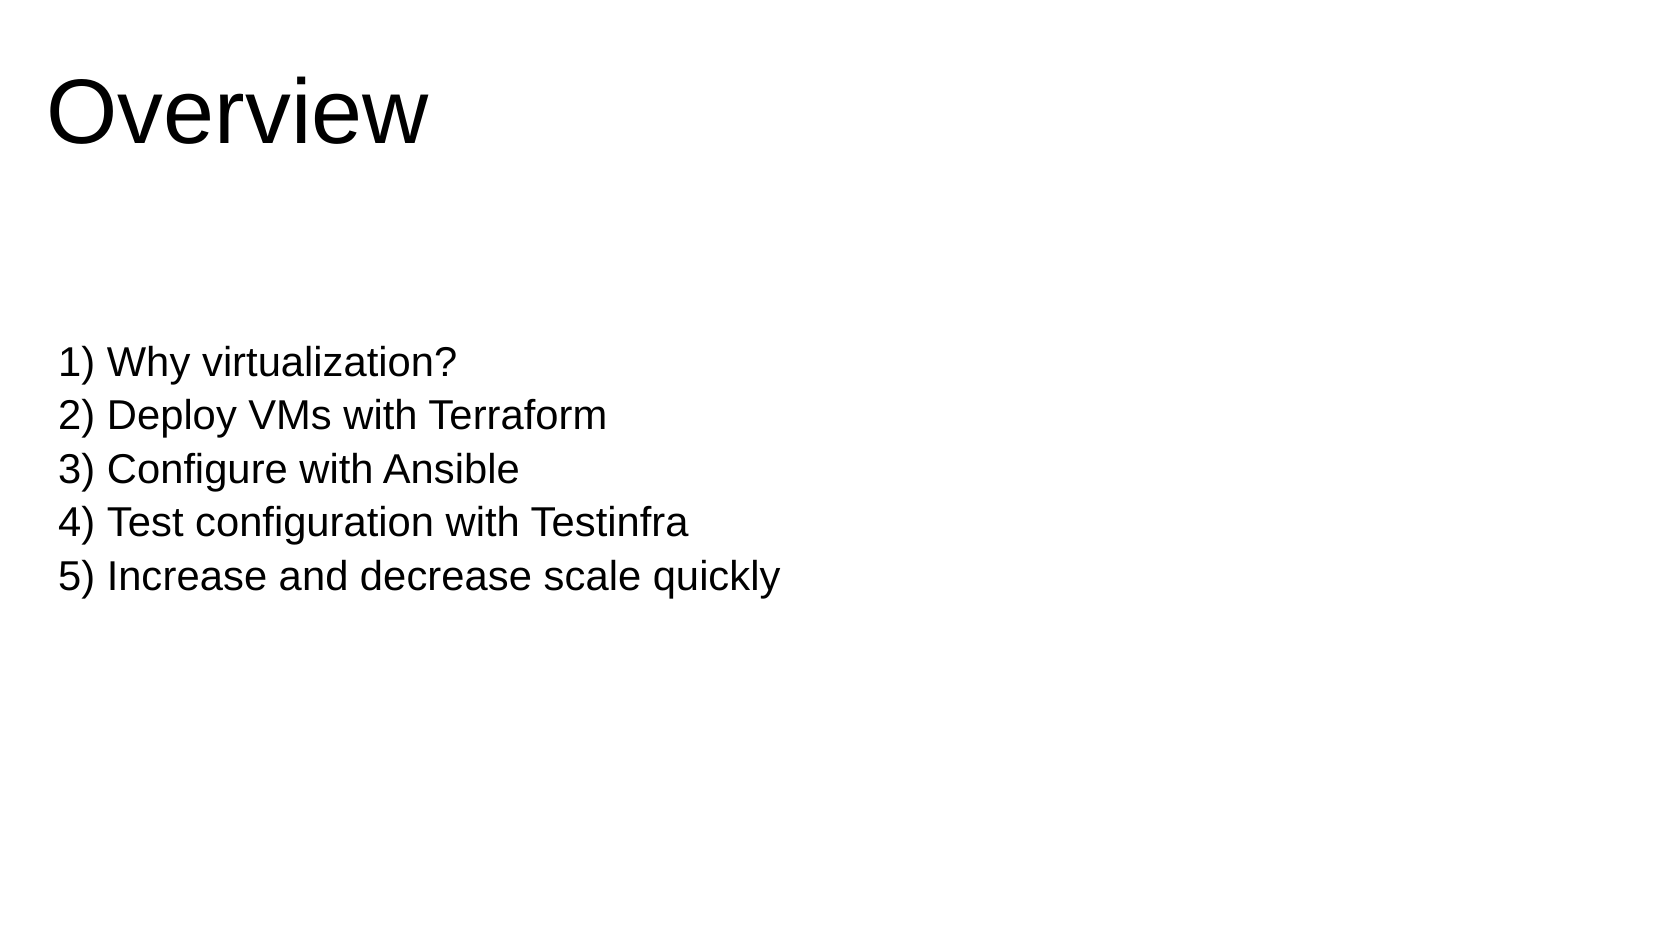

# Overview
 Why virtualization?
 Deploy VMs with Terraform
 Configure with Ansible
 Test configuration with Testinfra
 Increase and decrease scale quickly